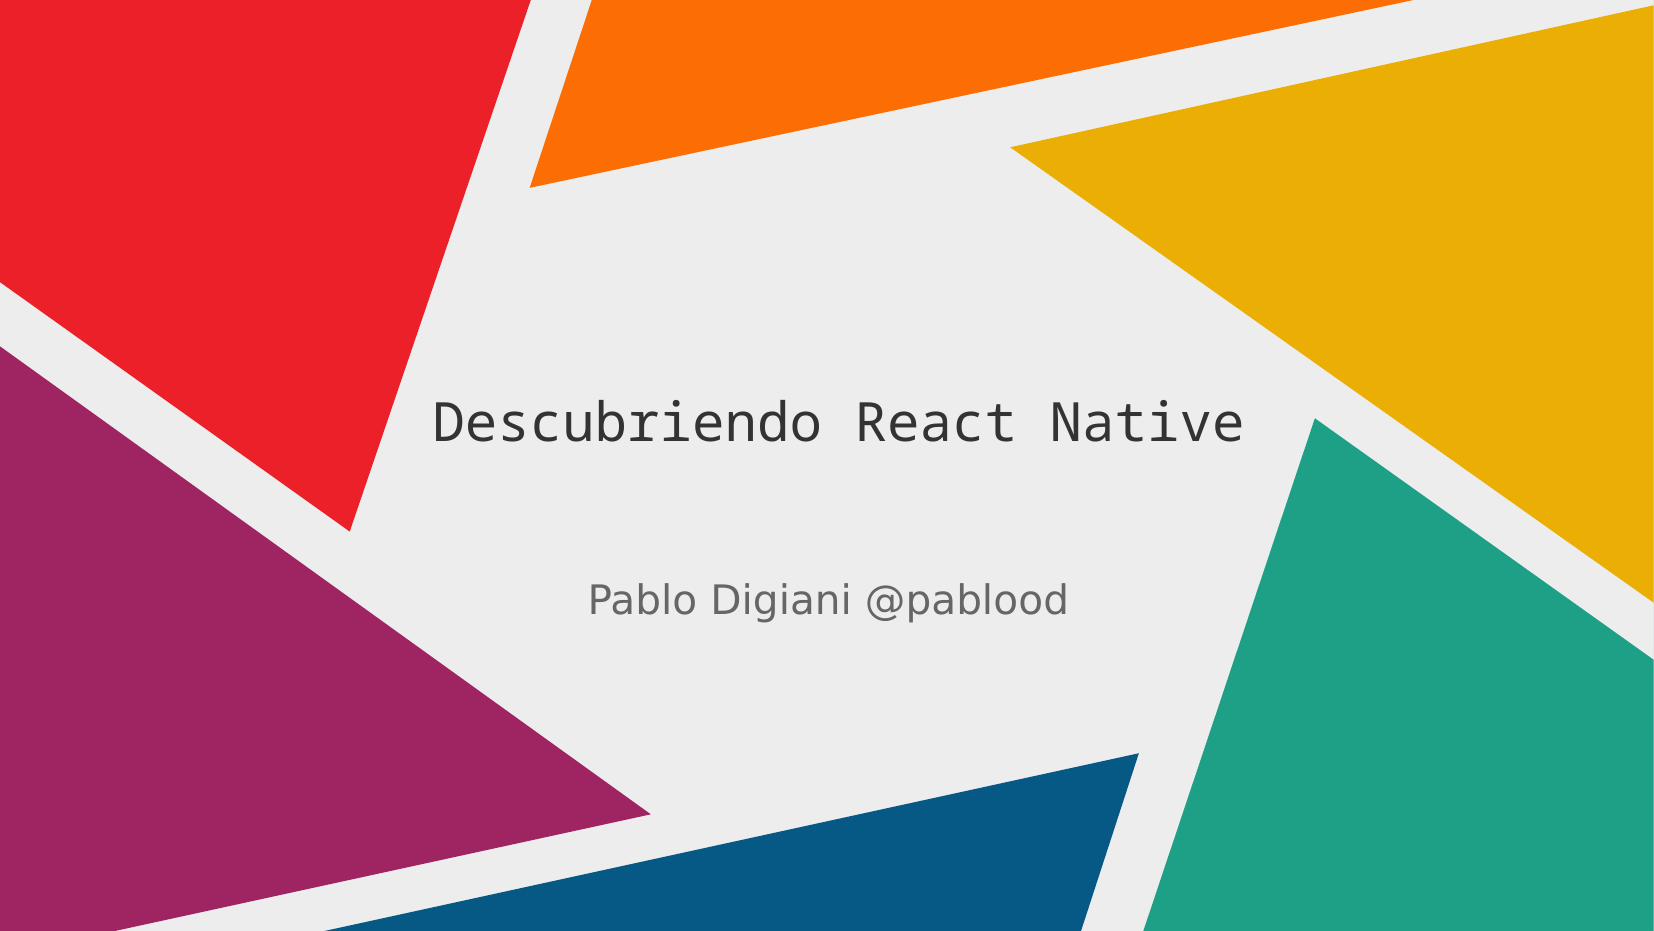

# Descubriendo React Native
Pablo Digiani @pablood